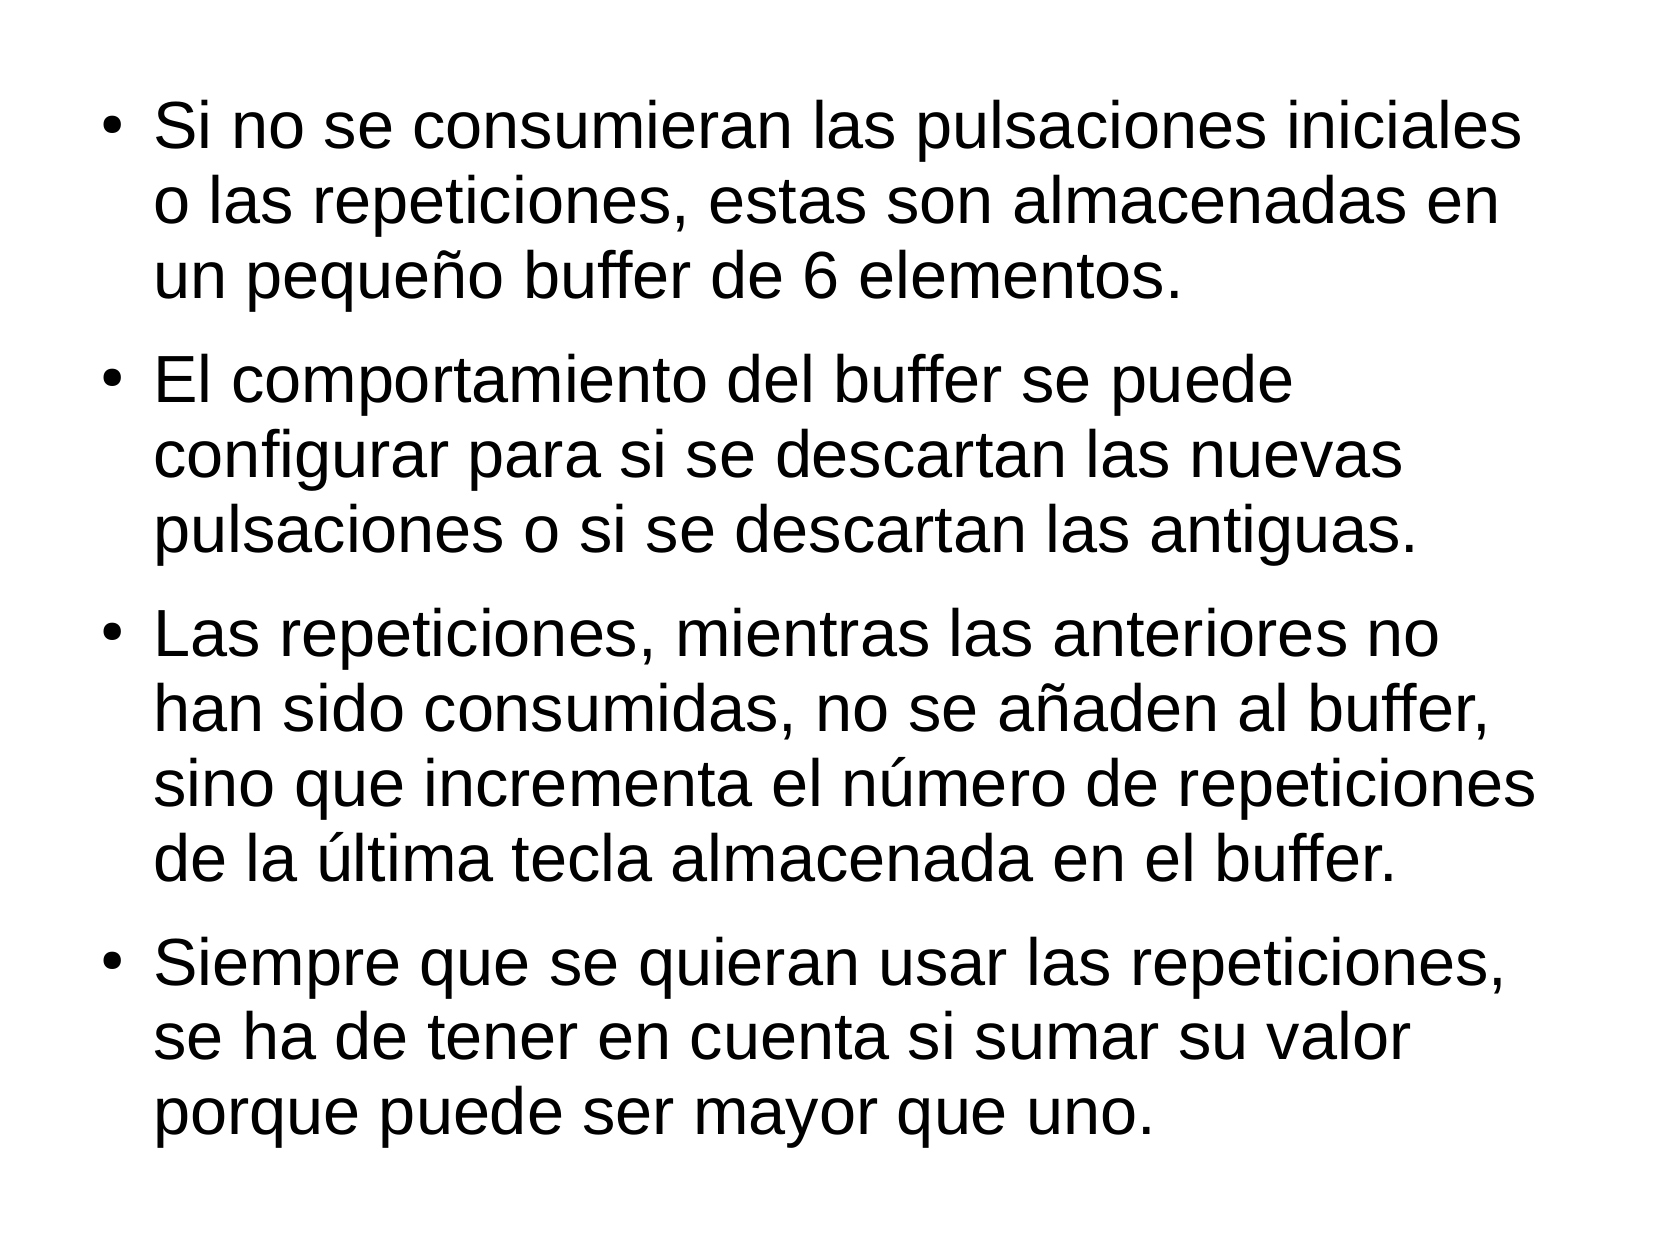

# Si no se consumieran las pulsaciones iniciales o las repeticiones, estas son almacenadas en un pequeño buffer de 6 elementos.
El comportamiento del buffer se puede configurar para si se descartan las nuevas pulsaciones o si se descartan las antiguas.
Las repeticiones, mientras las anteriores no han sido consumidas, no se añaden al buffer, sino que incrementa el número de repeticiones de la última tecla almacenada en el buffer.
Siempre que se quieran usar las repeticiones, se ha de tener en cuenta si sumar su valor porque puede ser mayor que uno.